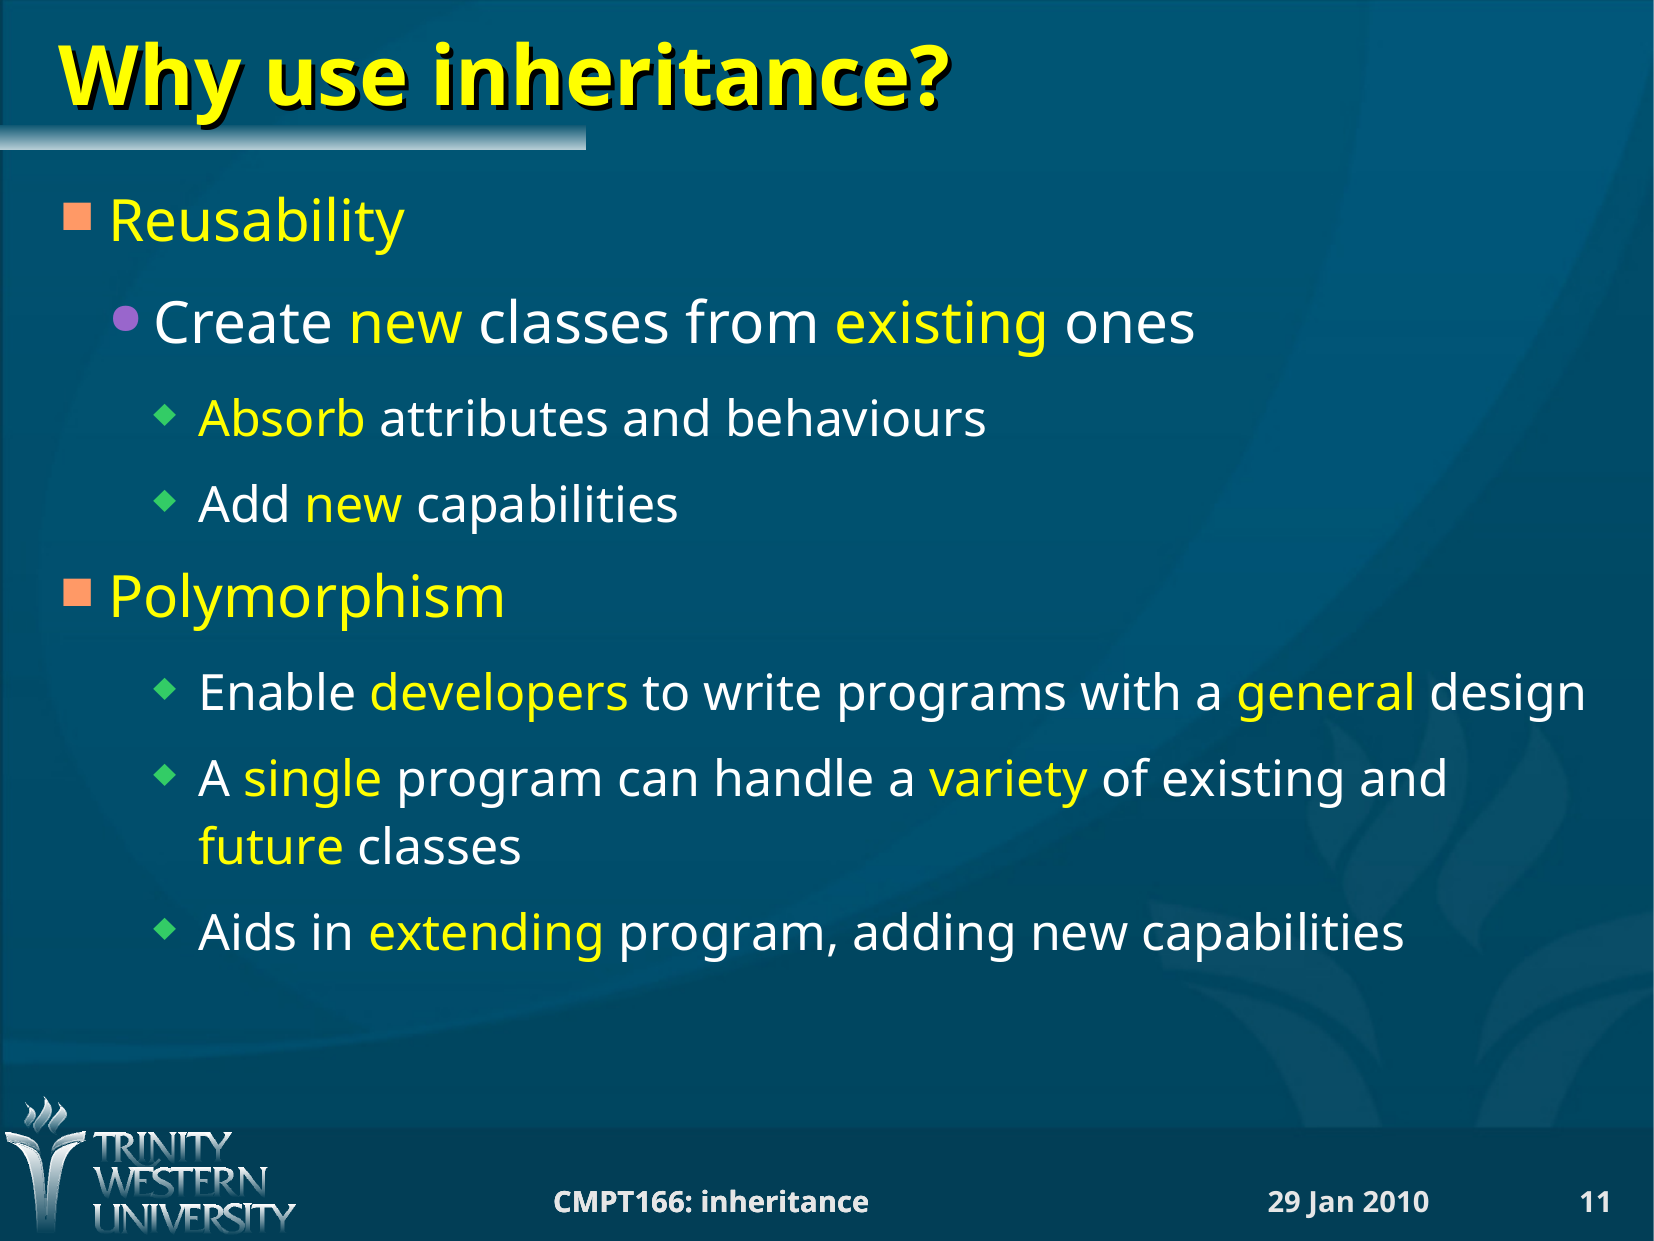

# Why use inheritance?
Reusability
Create new classes from existing ones
Absorb attributes and behaviours
Add new capabilities
Polymorphism
Enable developers to write programs with a general design
A single program can handle a variety of existing and future classes
Aids in extending program, adding new capabilities
CMPT166: inheritance
29 Jan 2010
11